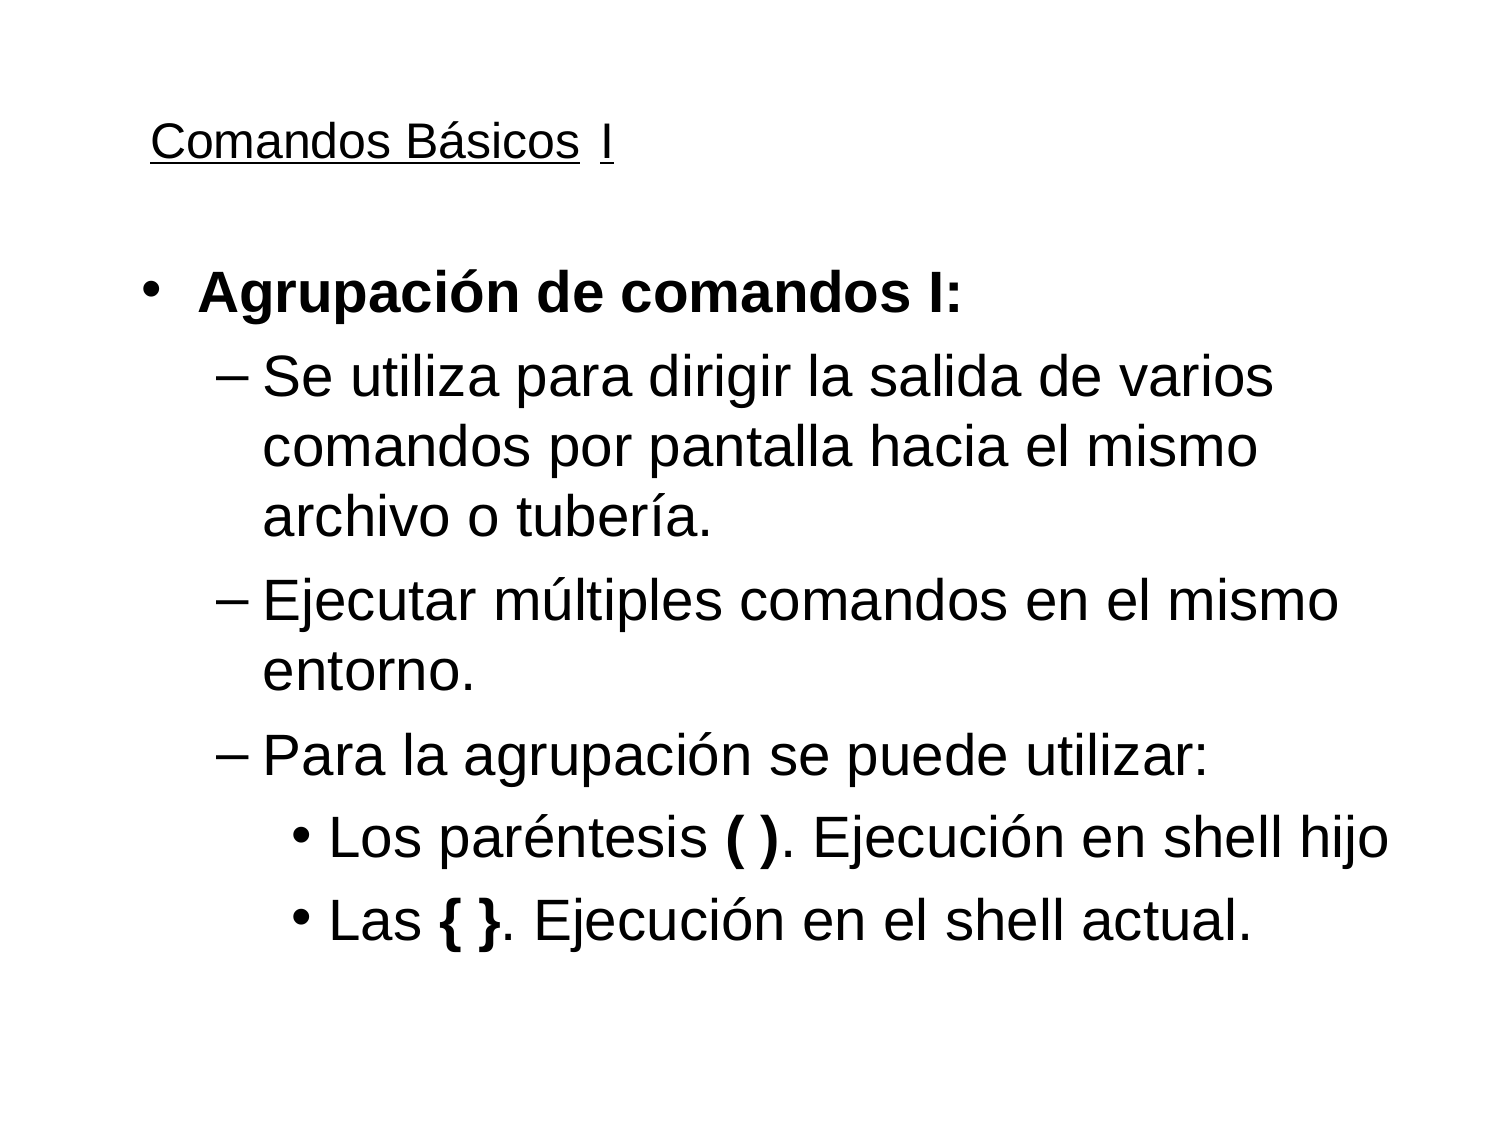

# Comandos Básicos	I
Agrupación de comandos I:
Se utiliza para dirigir la salida de varios comandos por pantalla hacia el mismo archivo o tubería.
Ejecutar múltiples comandos en el mismo entorno.
Para la agrupación se puede utilizar:
Los paréntesis ( ). Ejecución en shell hijo
Las { }. Ejecución en el shell actual.